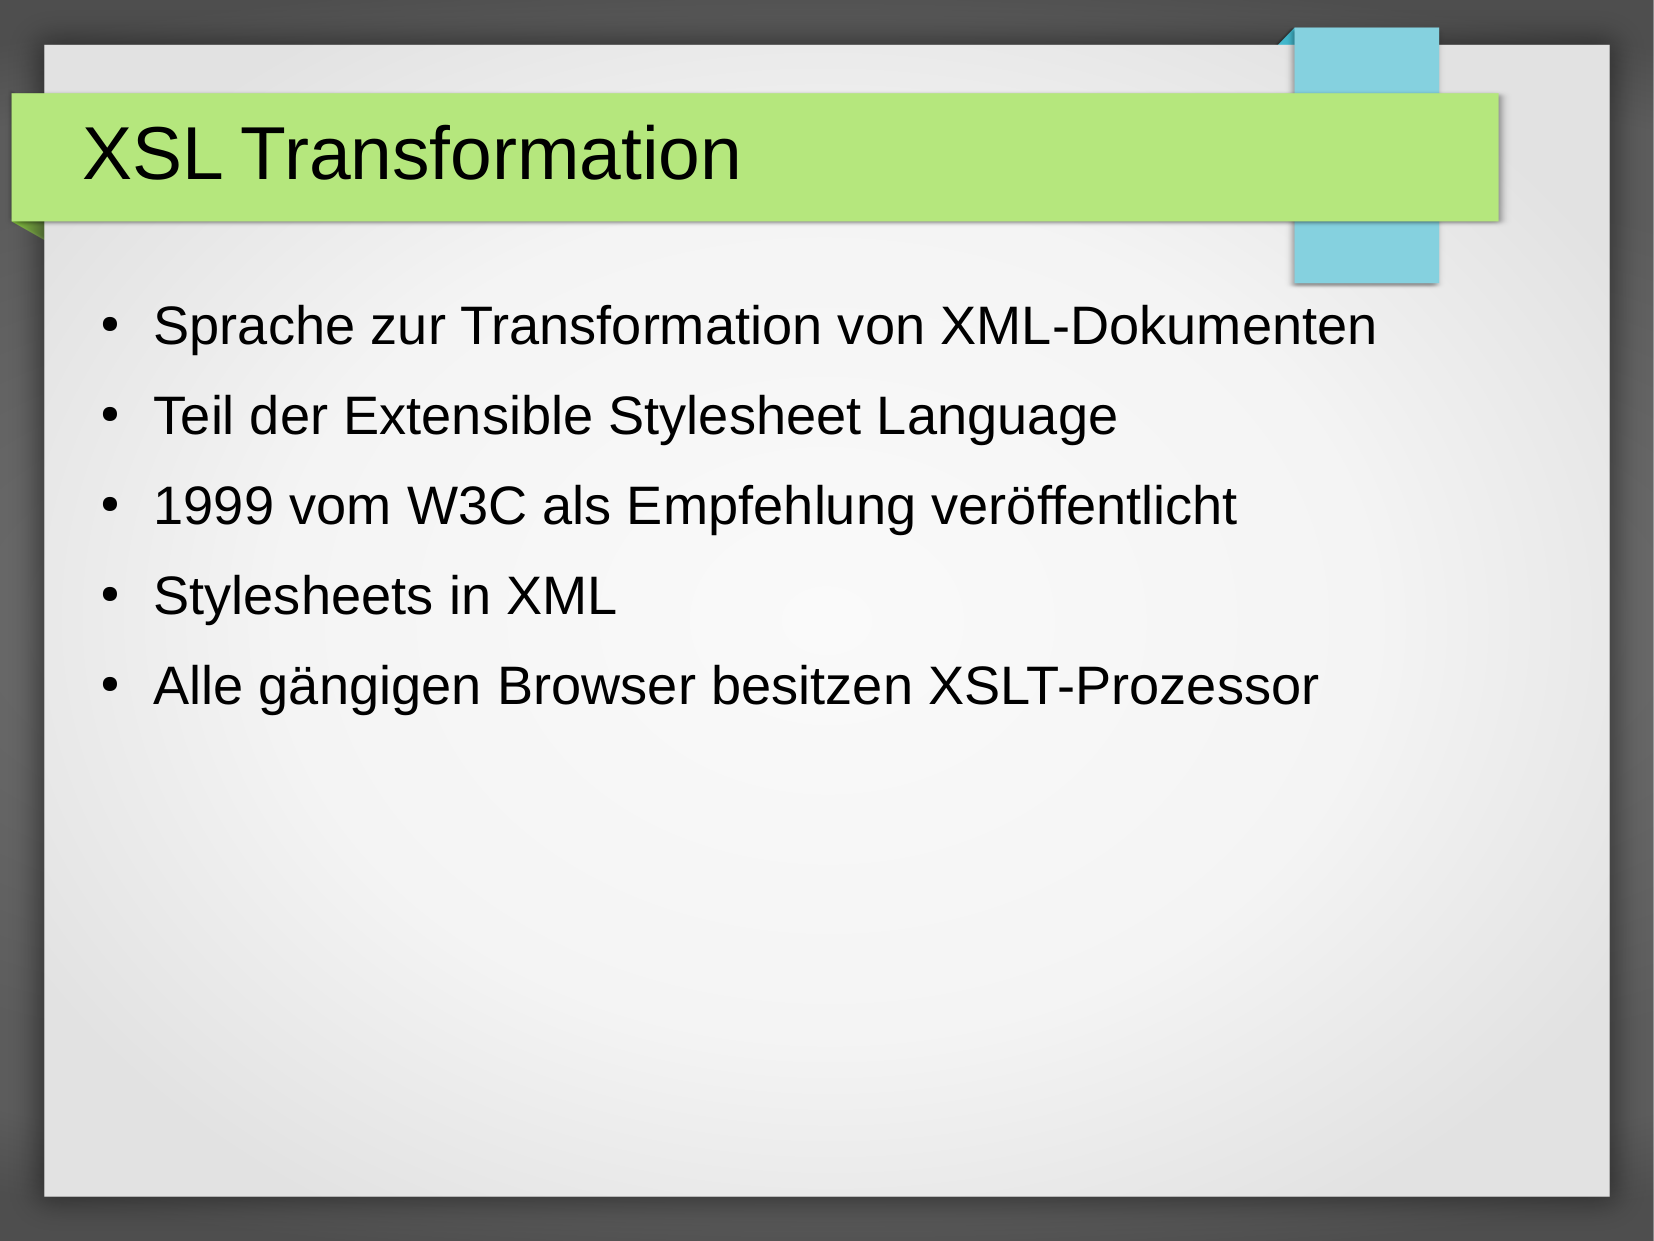

# XSL Transformation
Sprache zur Transformation von XML-Dokumenten
Teil der Extensible Stylesheet Language
1999 vom W3C als Empfehlung veröffentlicht
Stylesheets in XML
Alle gängigen Browser besitzen XSLT-Prozessor